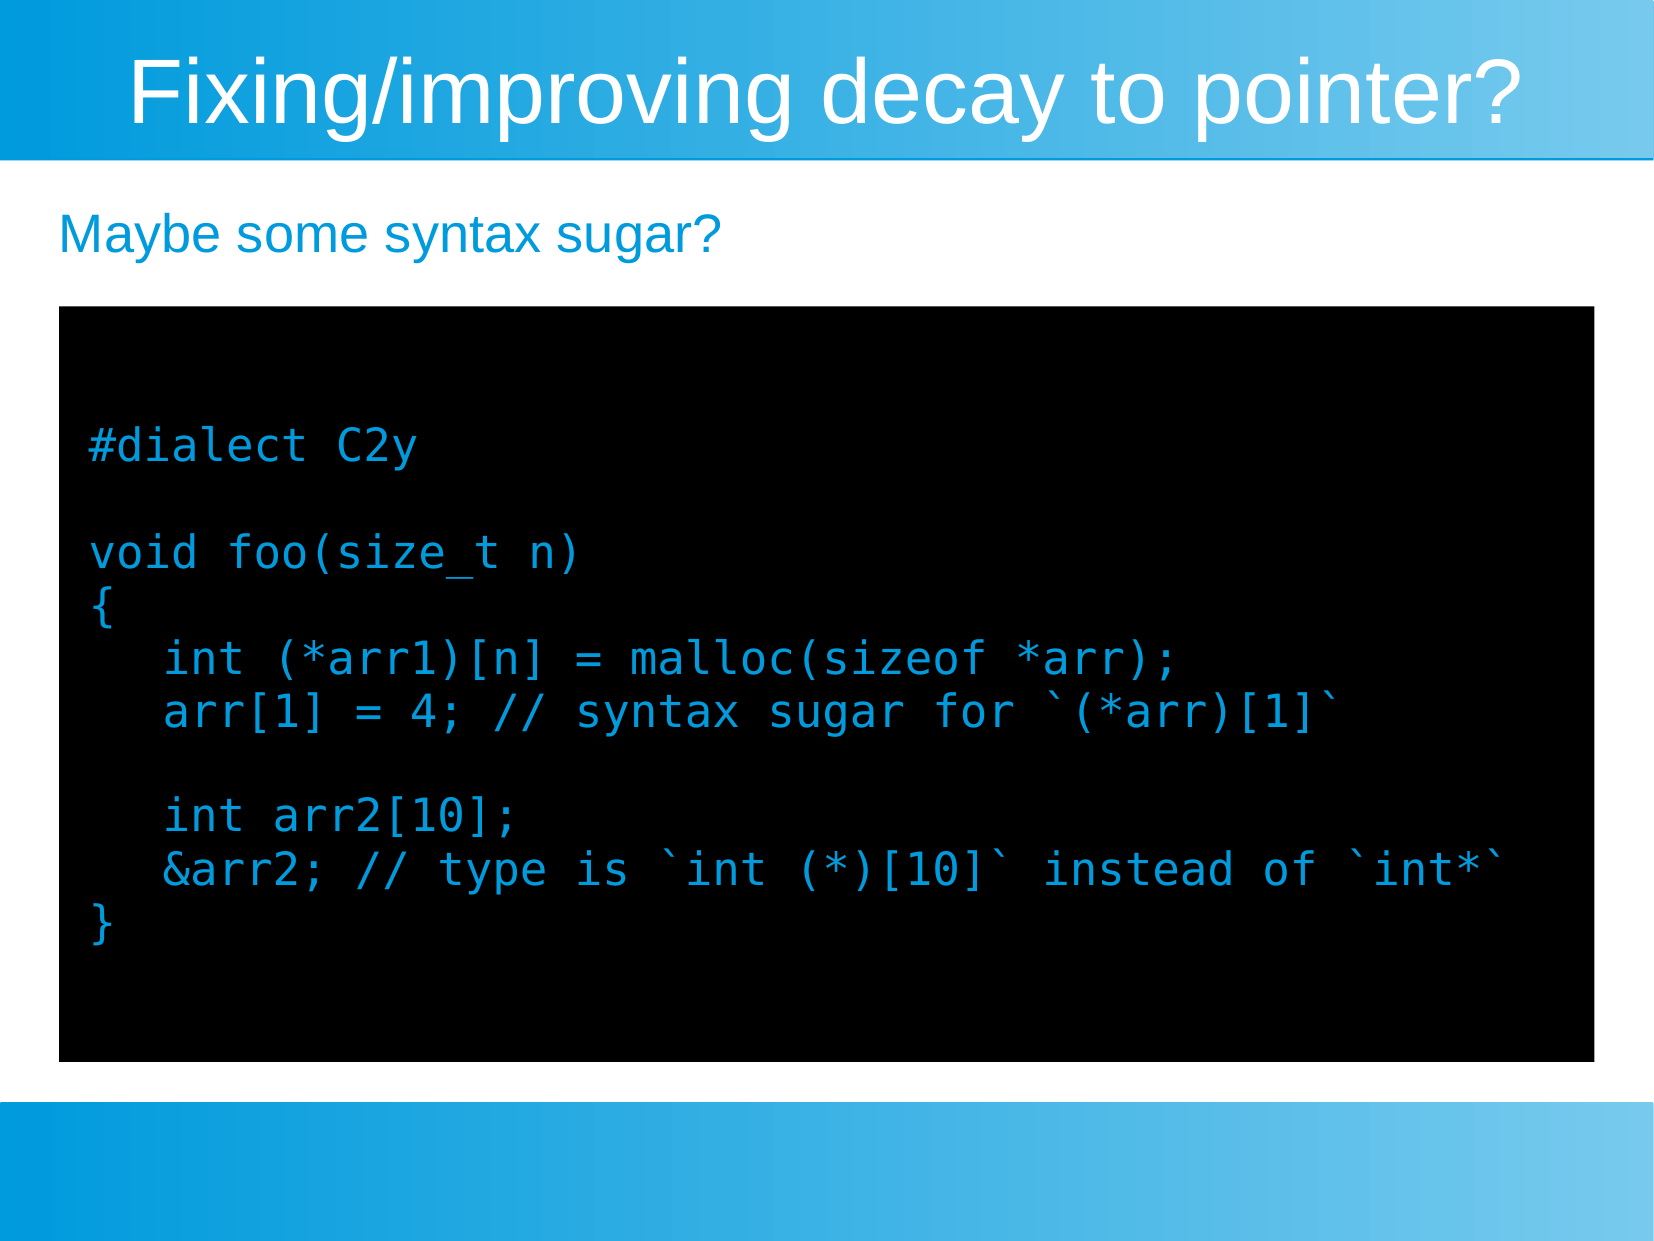

# Fixing/improving decay to pointer?
Maybe some syntax sugar?
#dialect C2y
void foo(size_t n)
{
	int (*arr1)[n] = malloc(sizeof *arr);
	arr[1] = 4; // syntax sugar for `(*arr)[1]`
	int arr2[10];
	&arr2; // type is `int (*)[10]` instead of `int*`
}